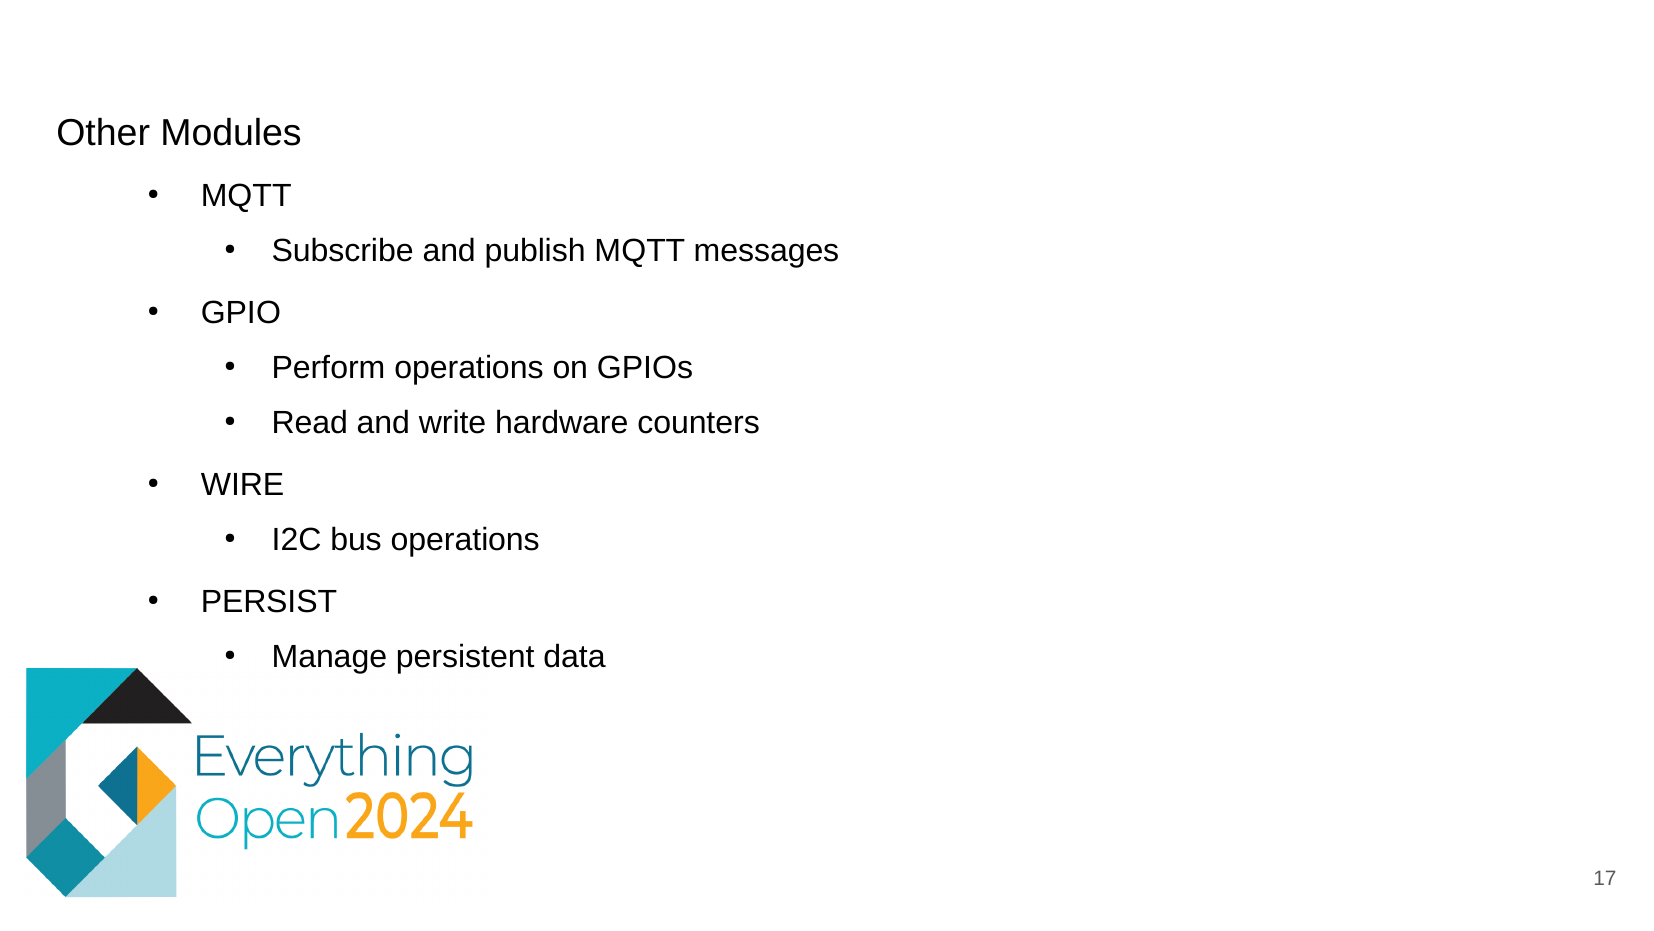

# Other Modules
MQTT
Subscribe and publish MQTT messages
GPIO
Perform operations on GPIOs
Read and write hardware counters
WIRE
I2C bus operations
PERSIST
Manage persistent data
17